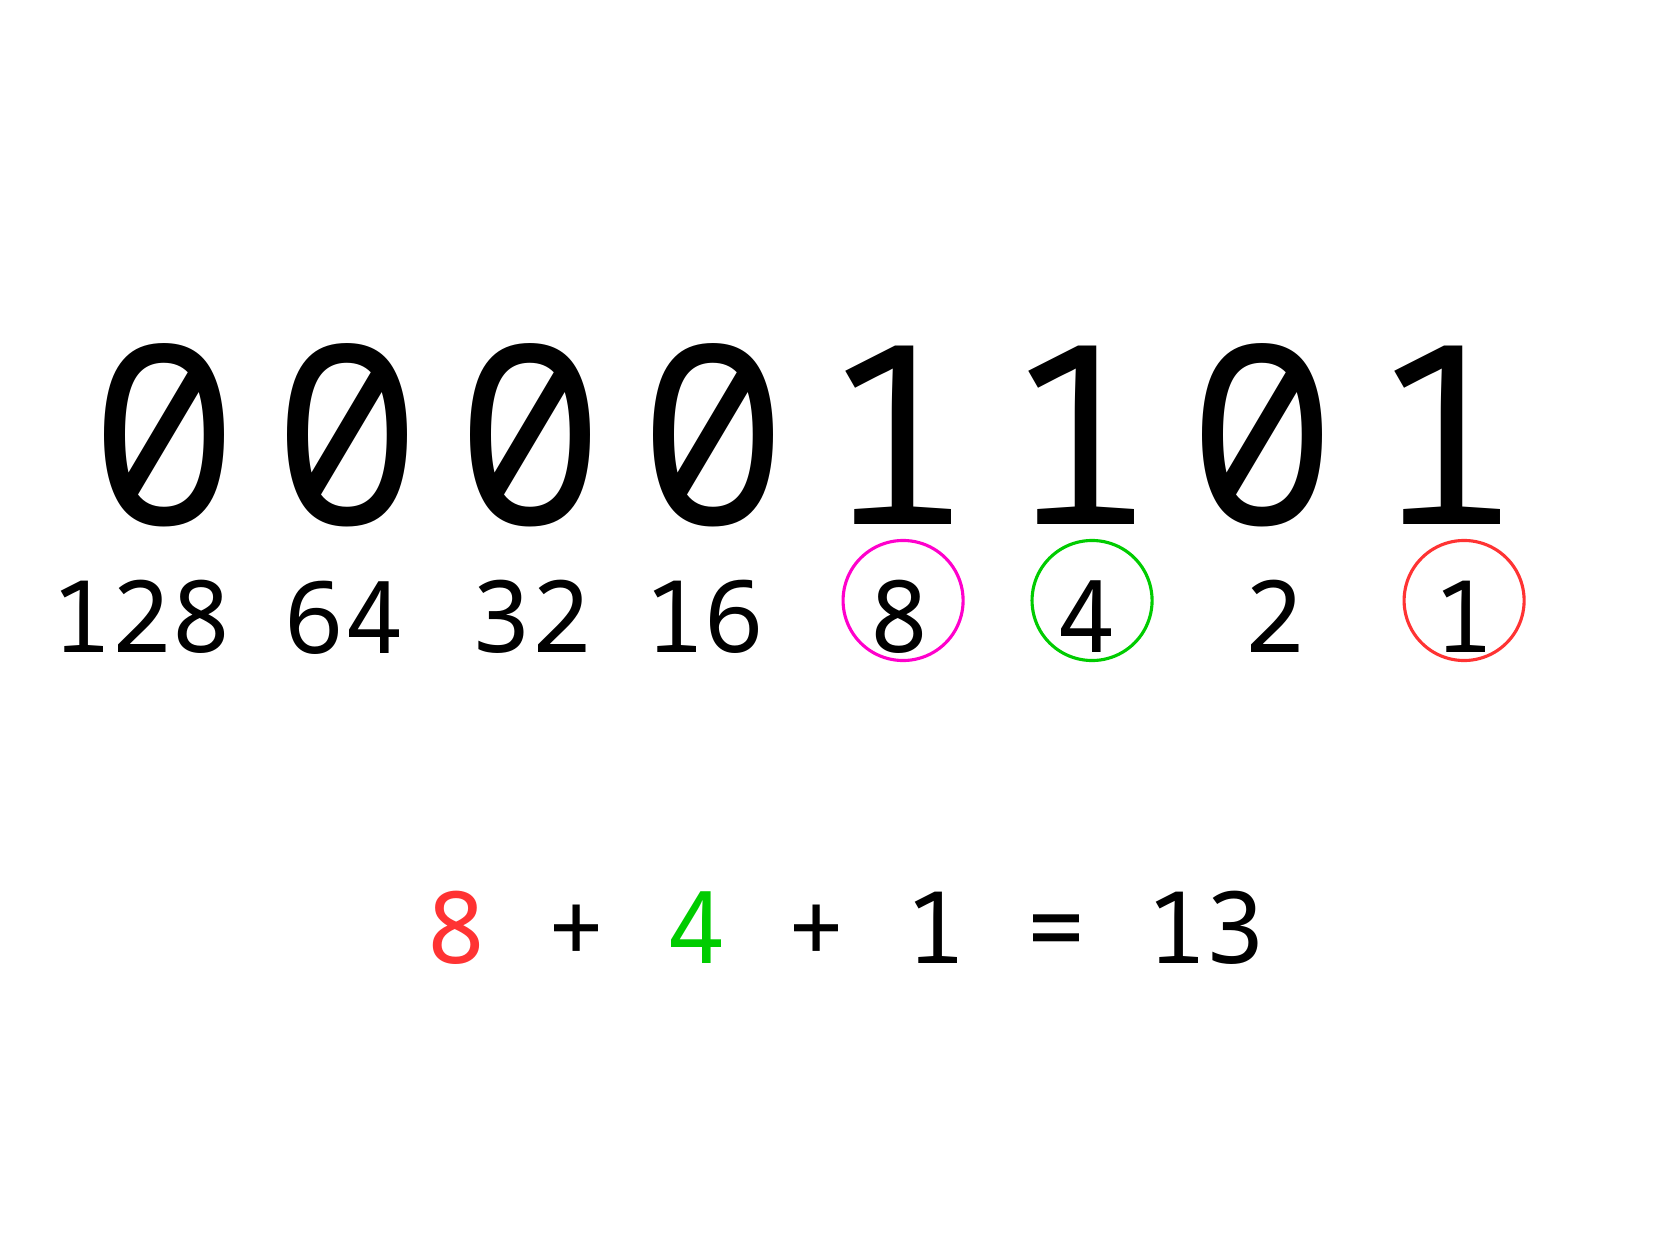

00001101
128
32
16
8
4
2
1
64
8 + 4 + 1 = 13